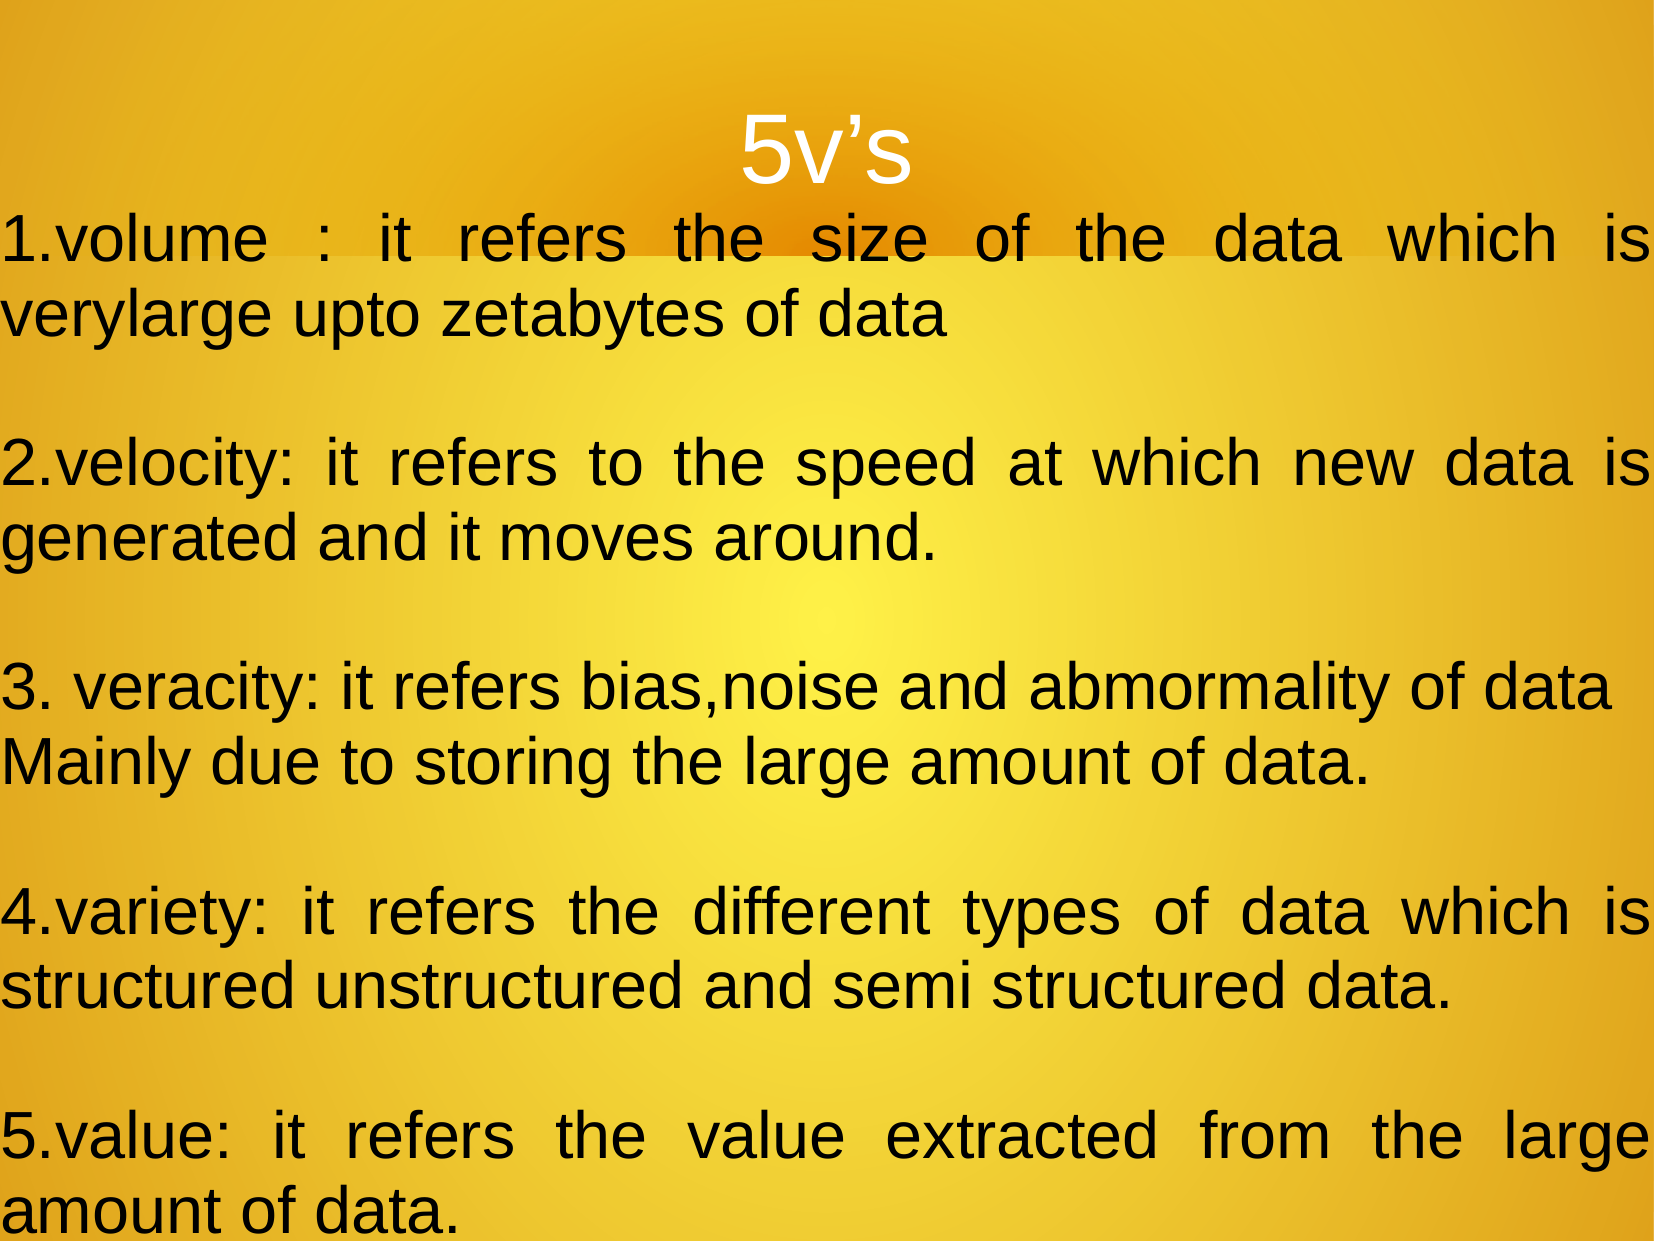

# 5v’s
1.volume : it refers the size of the data which is verylarge upto zetabytes of data
2.velocity: it refers to the speed at which new data is generated and it moves around.
3. veracity: it refers bias,noise and abmormality of data
Mainly due to storing the large amount of data.
4.variety: it refers the different types of data which is structured unstructured and semi structured data.
5.value: it refers the value extracted from the large amount of data.